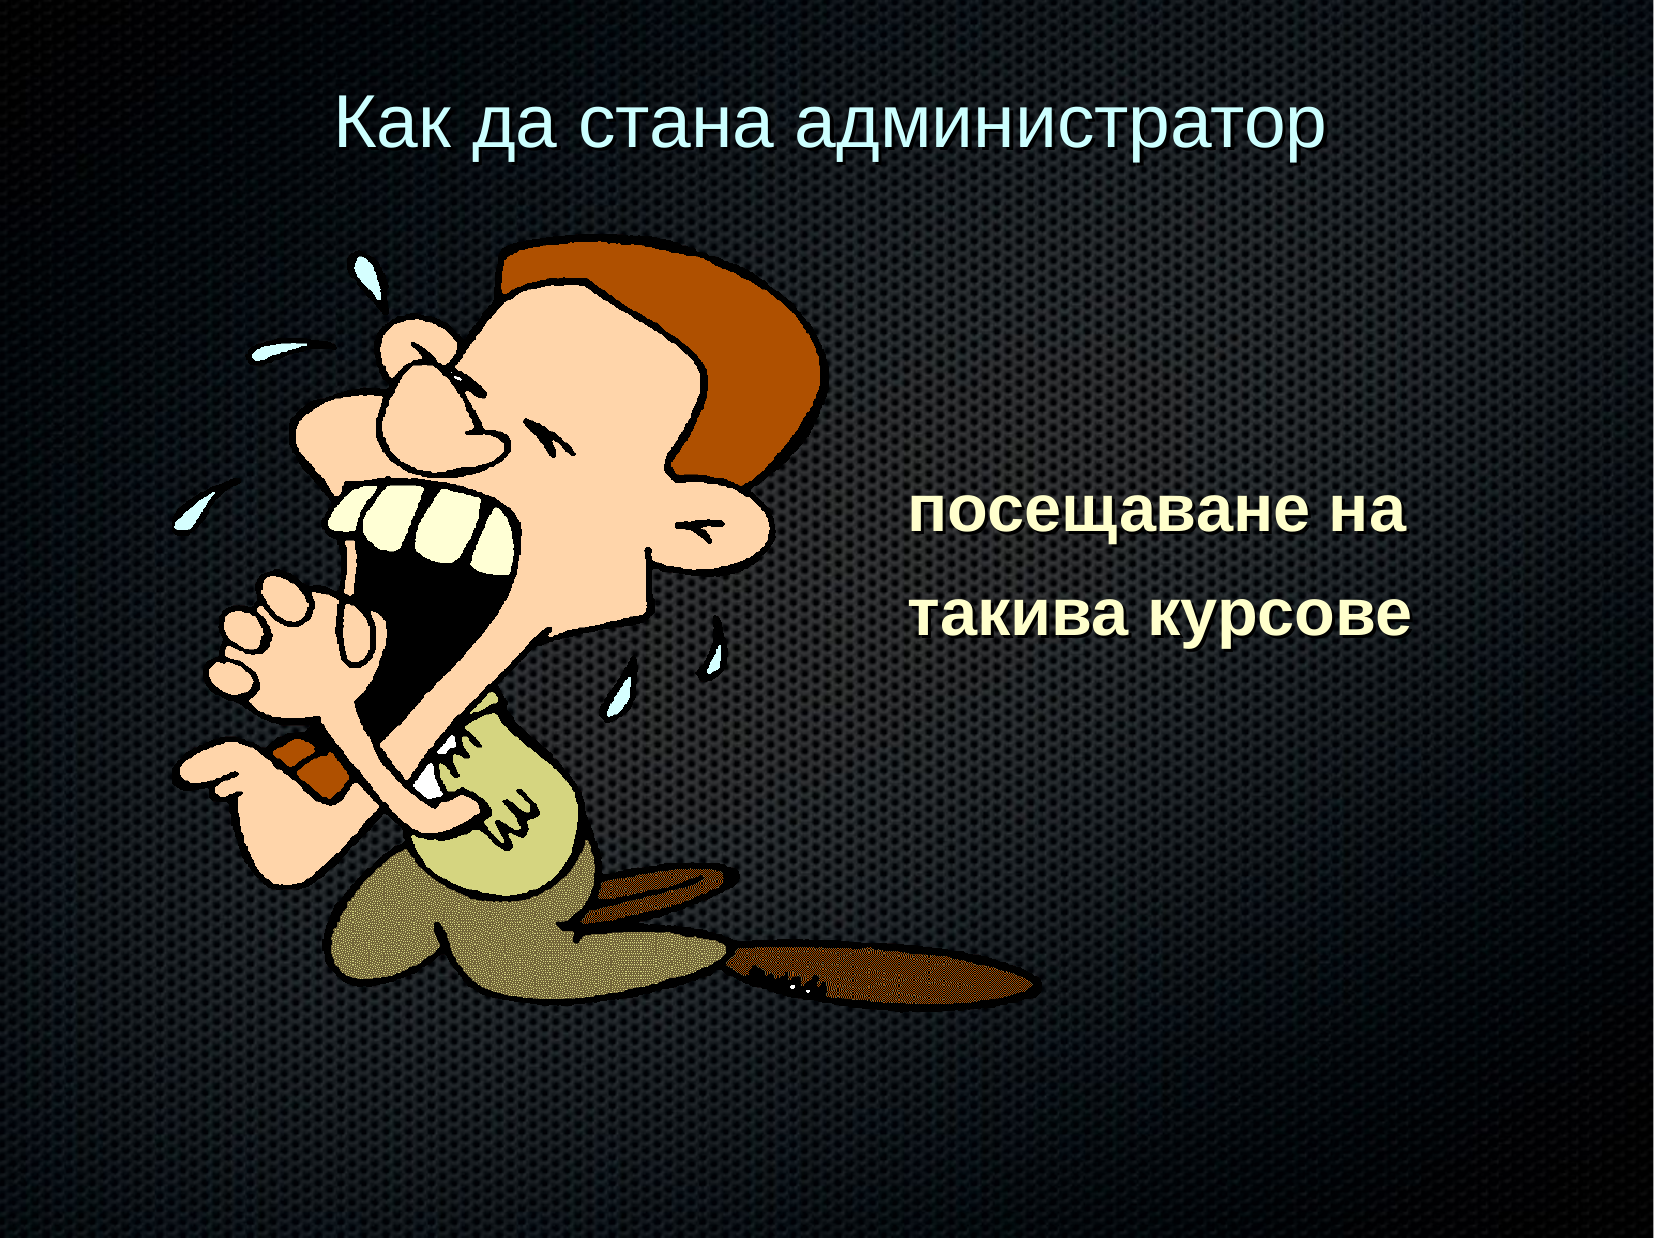

# Как да стана администратор
 											посещаване на
 											такива курсове